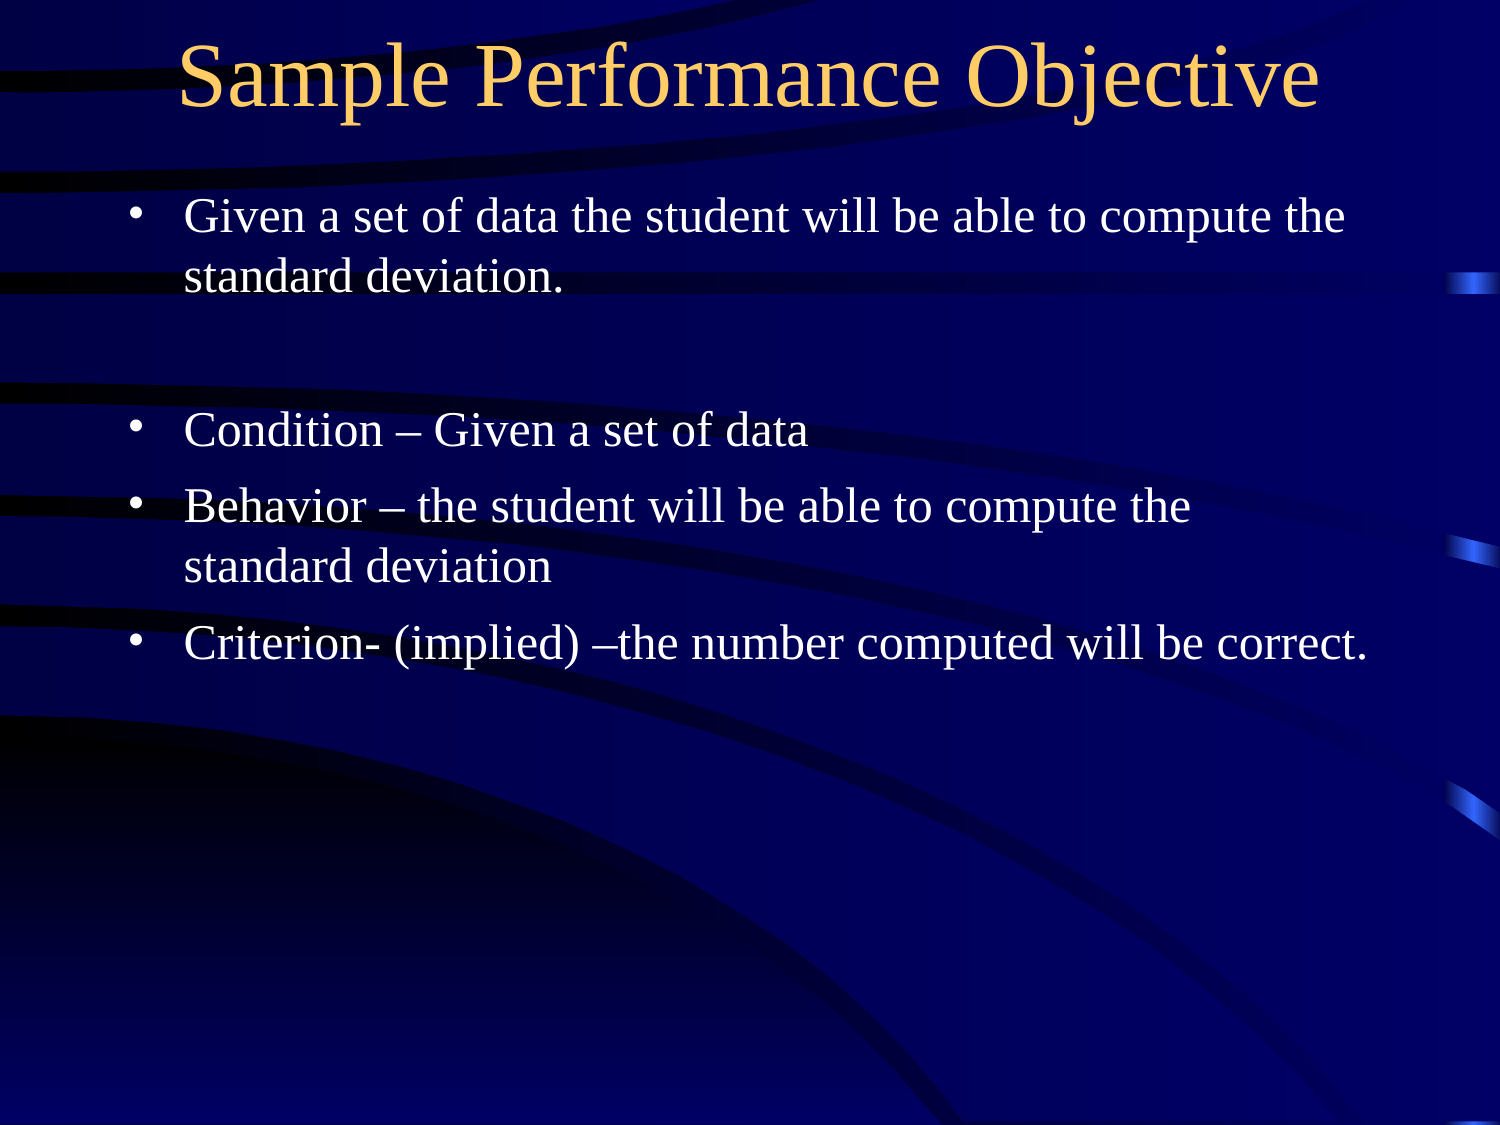

# Sample Performance Objective
Given a set of data the student will be able to compute the standard deviation.
Condition – Given a set of data
Behavior – the student will be able to compute the standard deviation
Criterion- (implied) –the number computed will be correct.